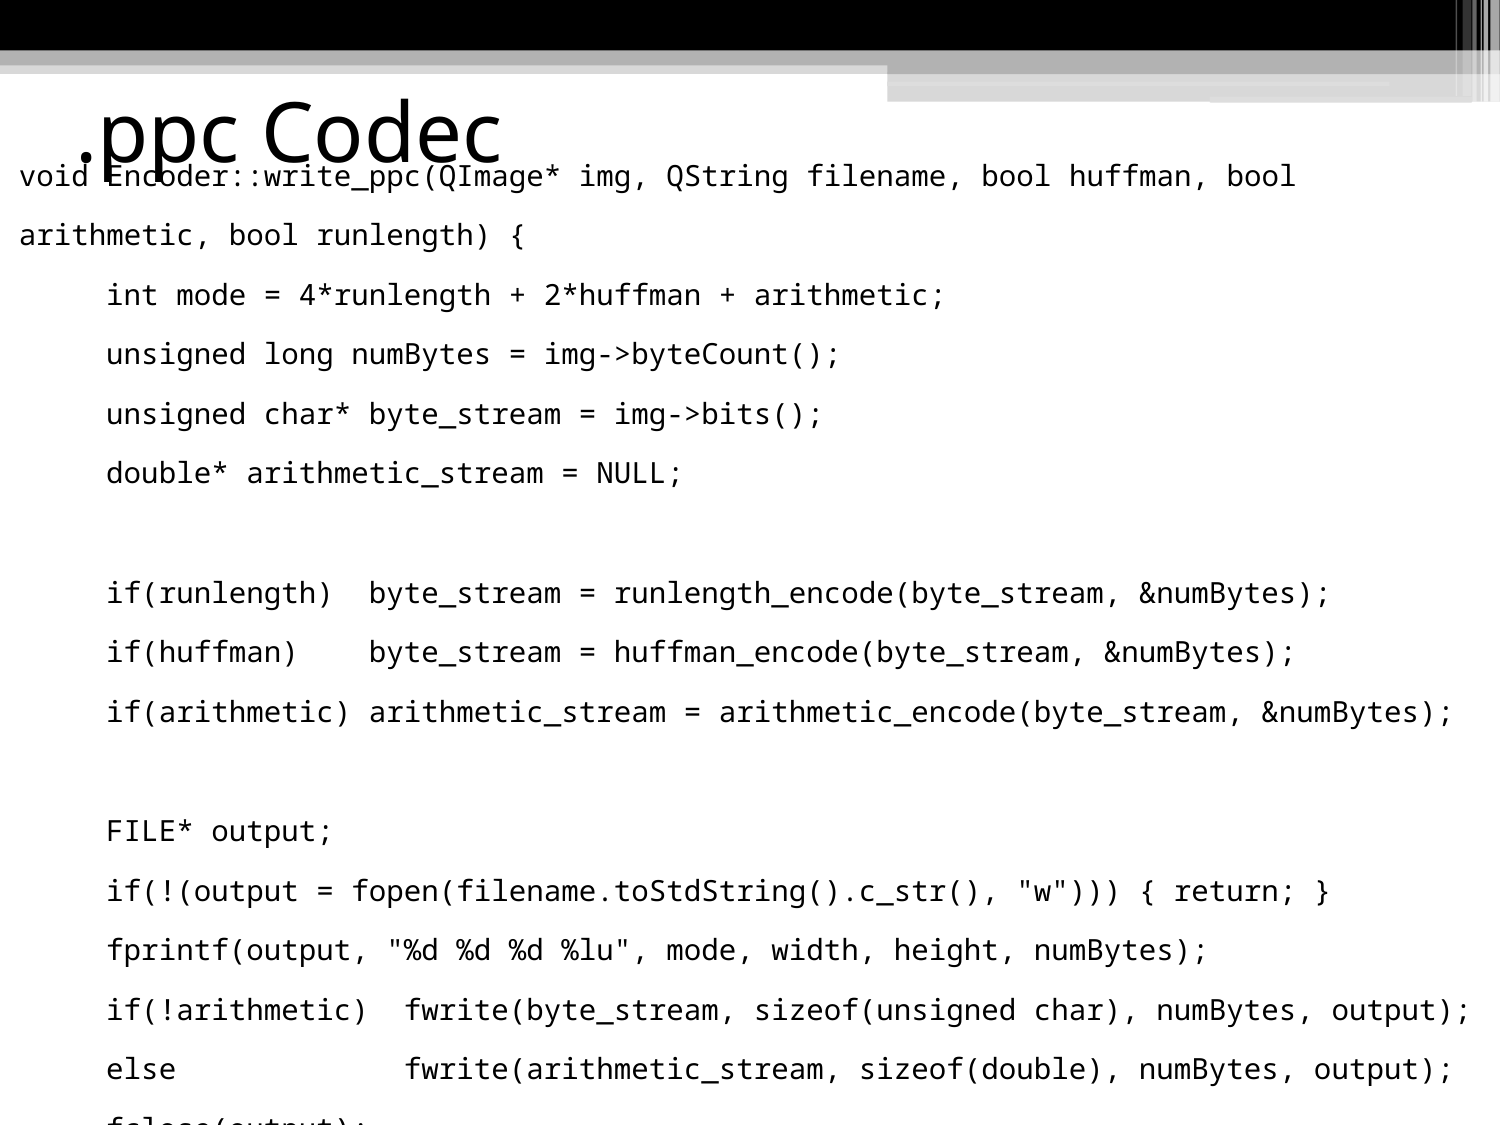

# .ppc Codec
void Encoder::write_ppc(QImage* img, QString filename, bool huffman, bool arithmetic, bool runlength) {
 int mode = 4*runlength + 2*huffman + arithmetic;
 unsigned long numBytes = img->byteCount();
 unsigned char* byte_stream = img->bits();
 double* arithmetic_stream = NULL;
 if(runlength) byte_stream = runlength_encode(byte_stream, &numBytes);
 if(huffman) byte_stream = huffman_encode(byte_stream, &numBytes);
 if(arithmetic) arithmetic_stream = arithmetic_encode(byte_stream, &numBytes);
 FILE* output;
 if(!(output = fopen(filename.toStdString().c_str(), "w"))) { return; }
 fprintf(output, "%d %d %d %lu", mode, width, height, numBytes);
 if(!arithmetic) fwrite(byte_stream, sizeof(unsigned char), numBytes, output);
 else fwrite(arithmetic_stream, sizeof(double), numBytes, output);
 fclose(output);
}